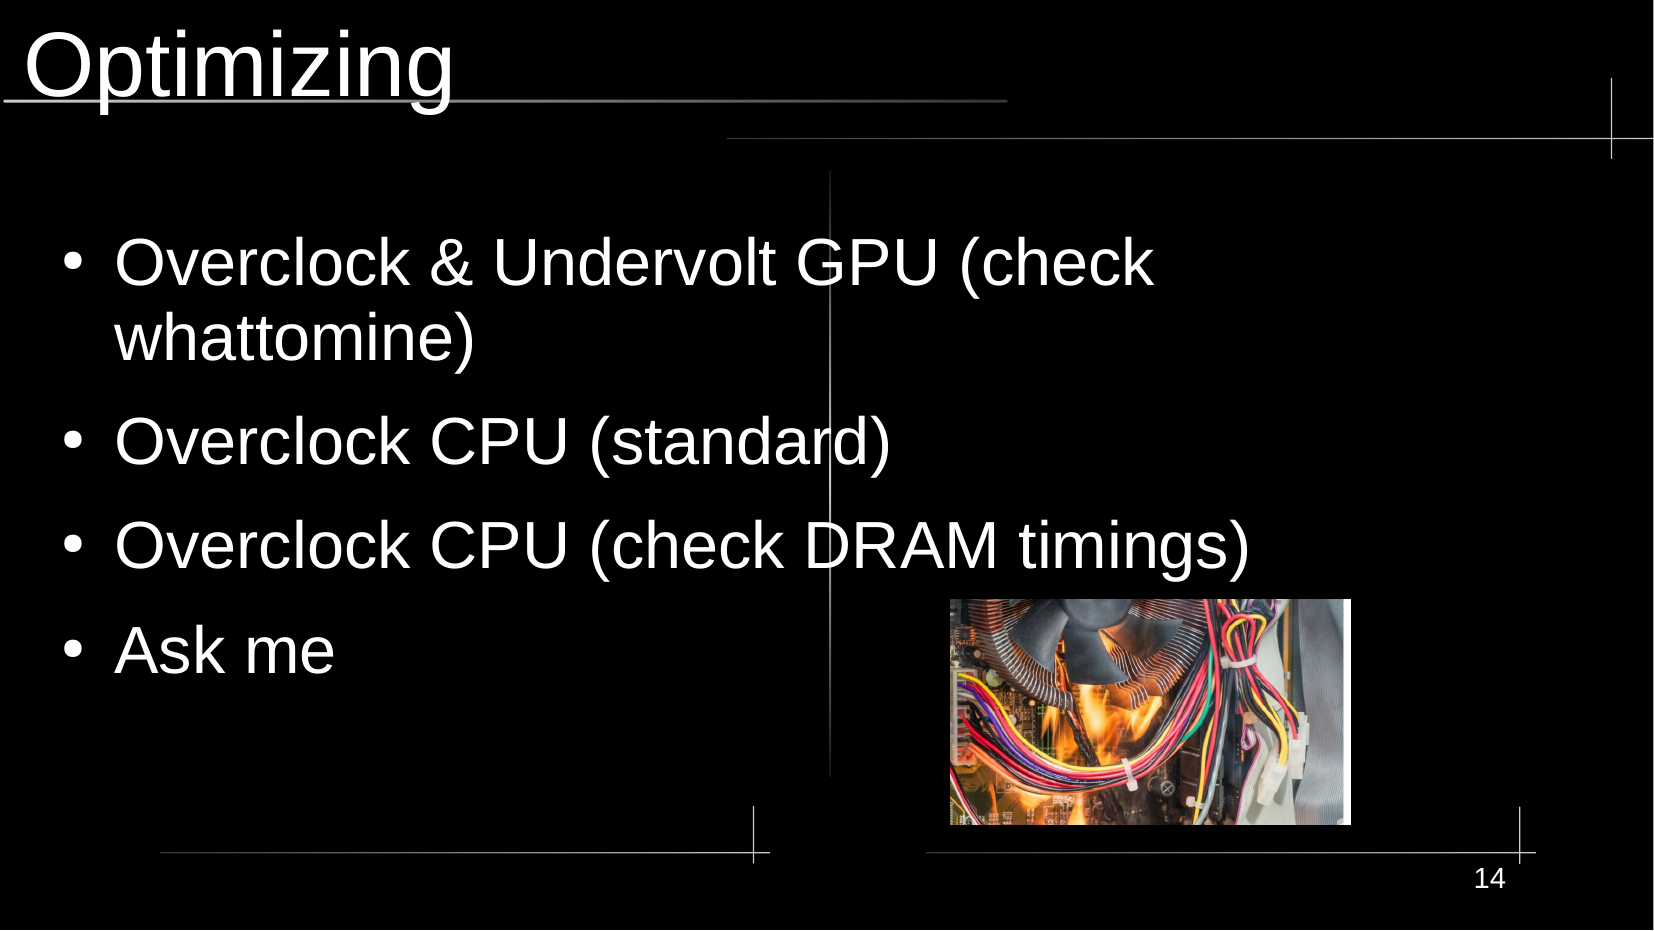

# Optimizing
Overclock & Undervolt GPU (check whattomine)
Overclock CPU (standard)
Overclock CPU (check DRAM timings)
Ask me
14